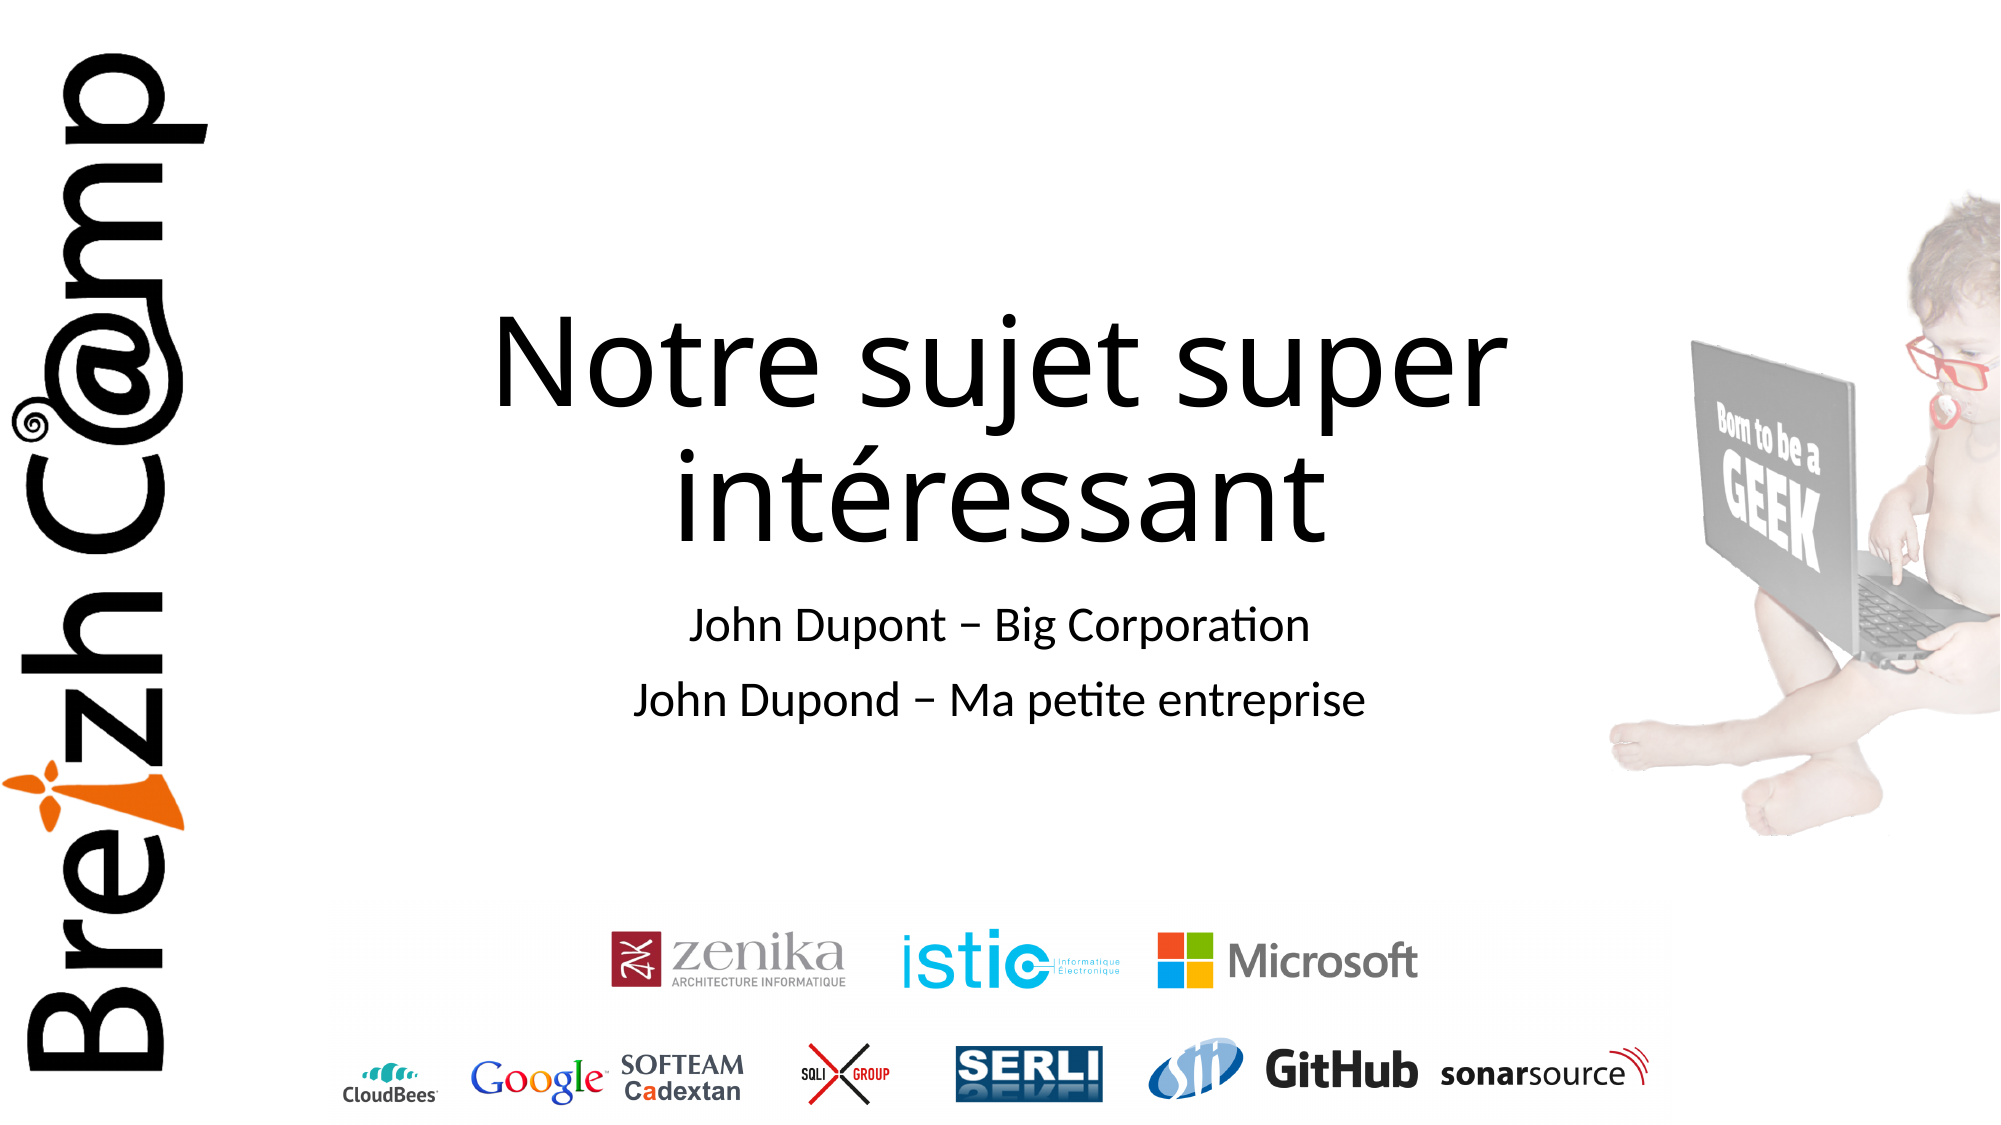

# Notre sujet super intéressant
John Dupont − Big Corporation
John Dupond − Ma petite entreprise